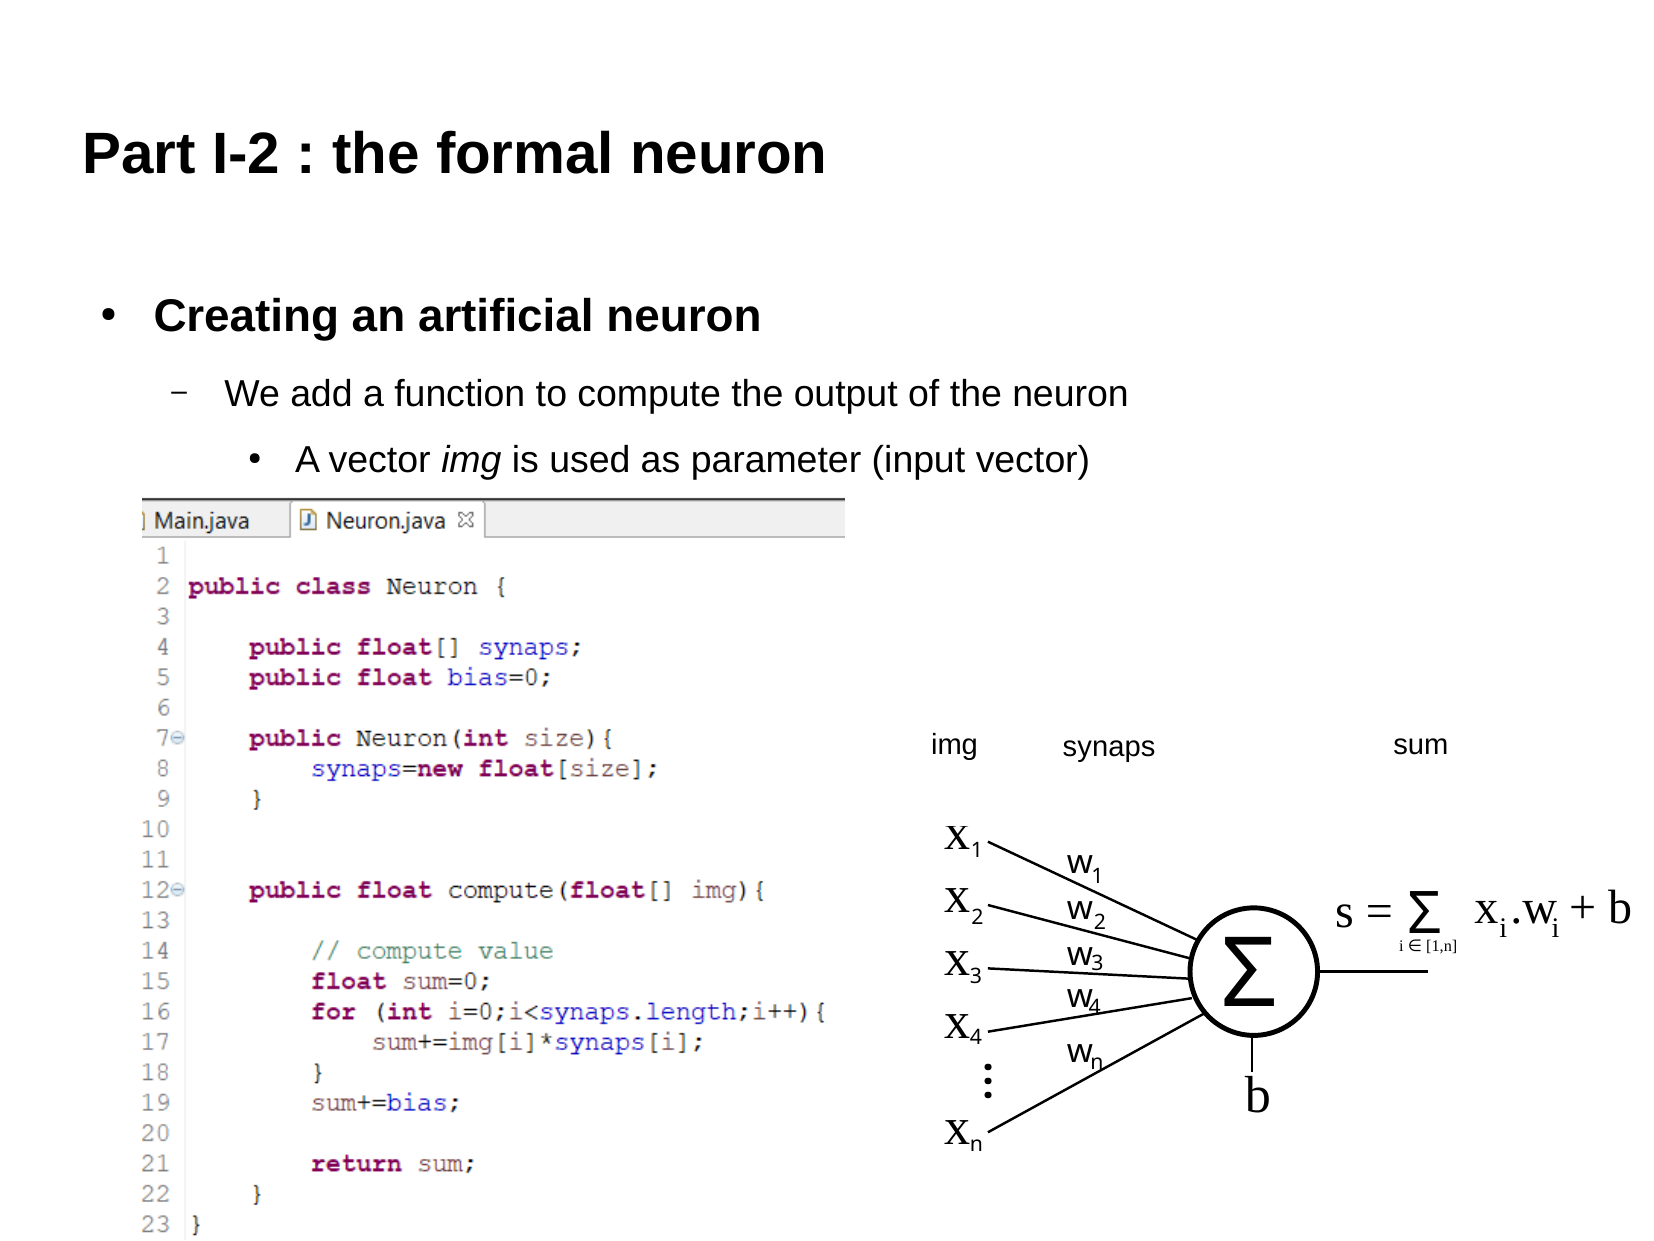

# Part I-2 : the formal neuron
Creating an artificial neuron
We add a function to compute the output of the neuron
A vector img is used as parameter (input vector)
img
sum
synaps